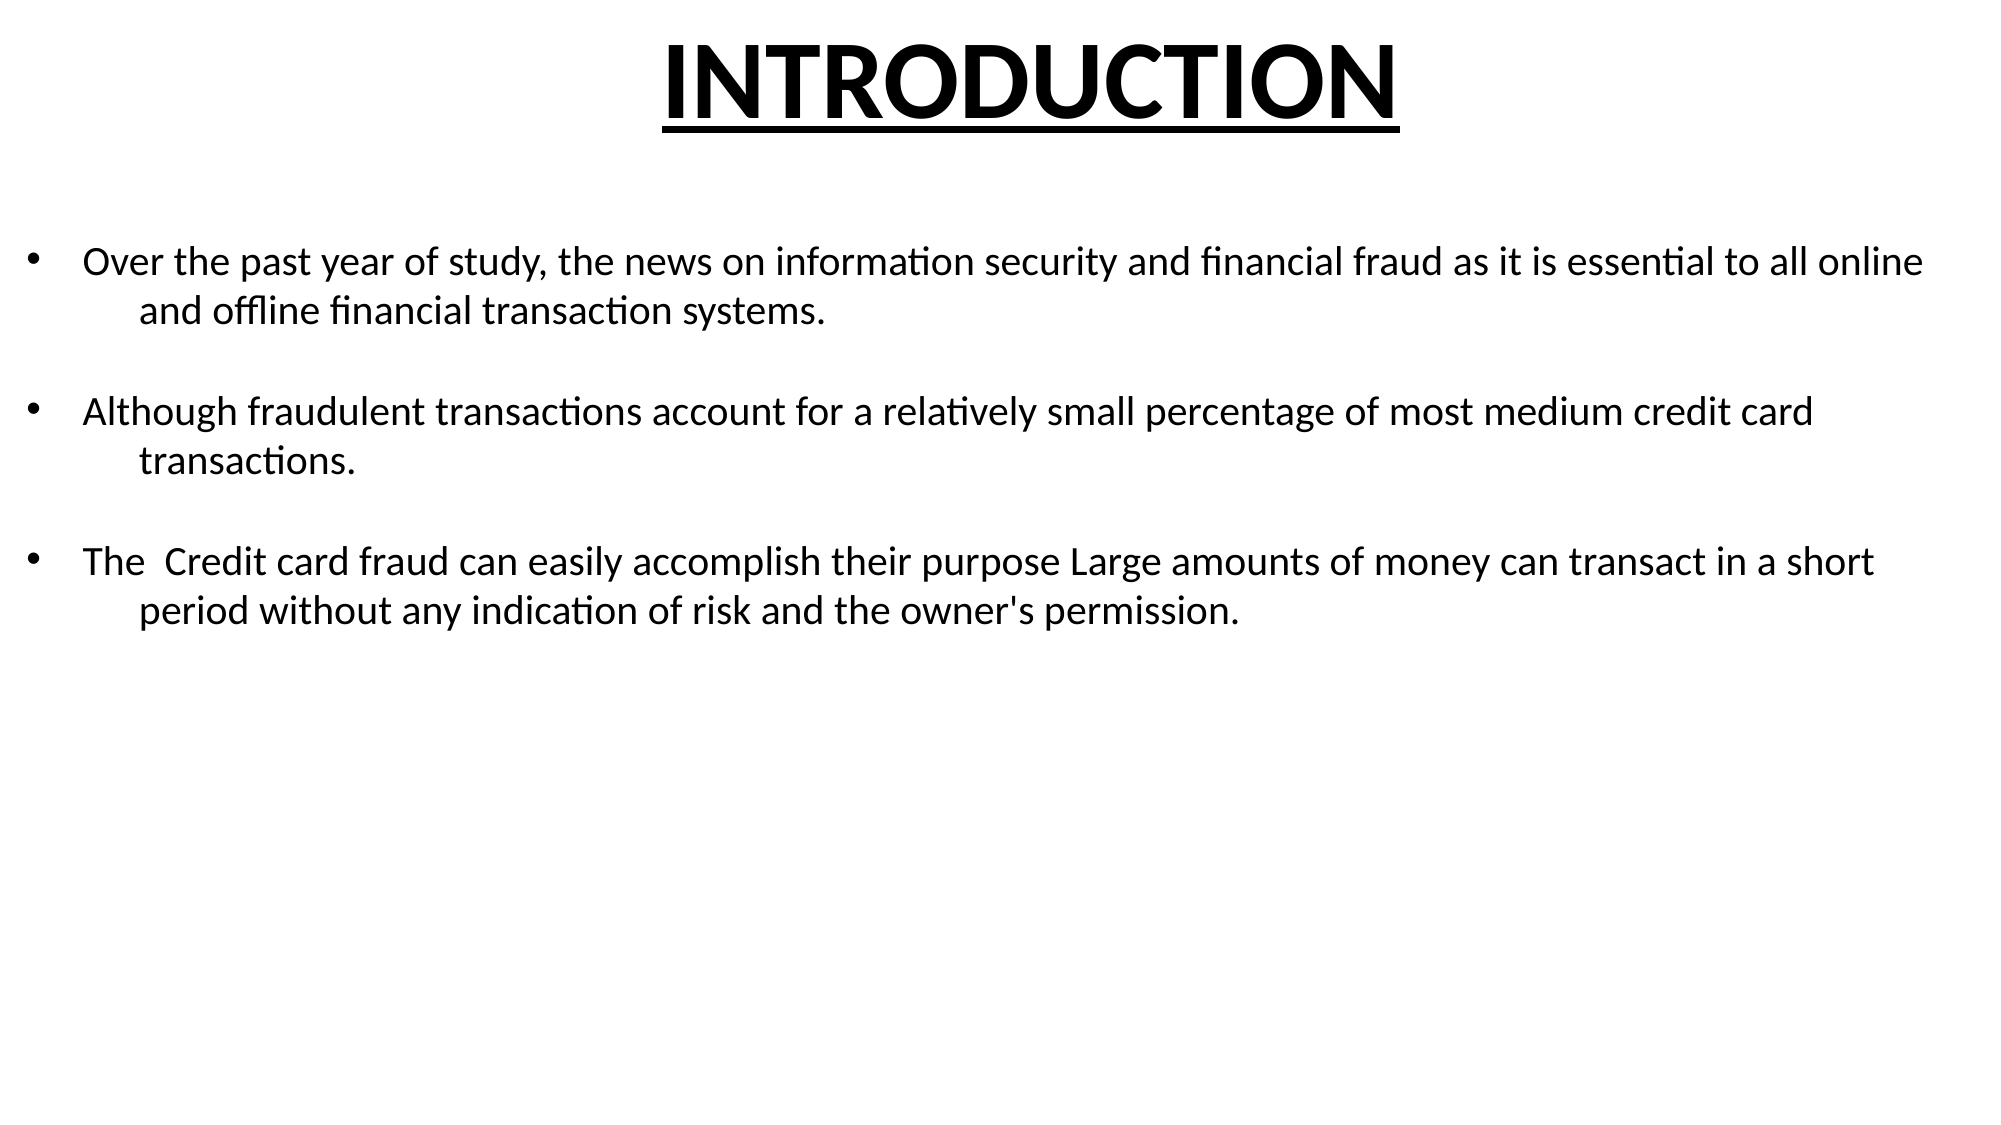

INTRODUCTION
Over the past year of study, the news on information security and financial fraud as it is essential to all online and offline financial transaction systems.
Although fraudulent transactions account for a relatively small percentage of most medium credit card transactions.
The  Credit card fraud can easily accomplish their purpose Large amounts of money can transact in a short period without any indication of risk and the owner's permission.